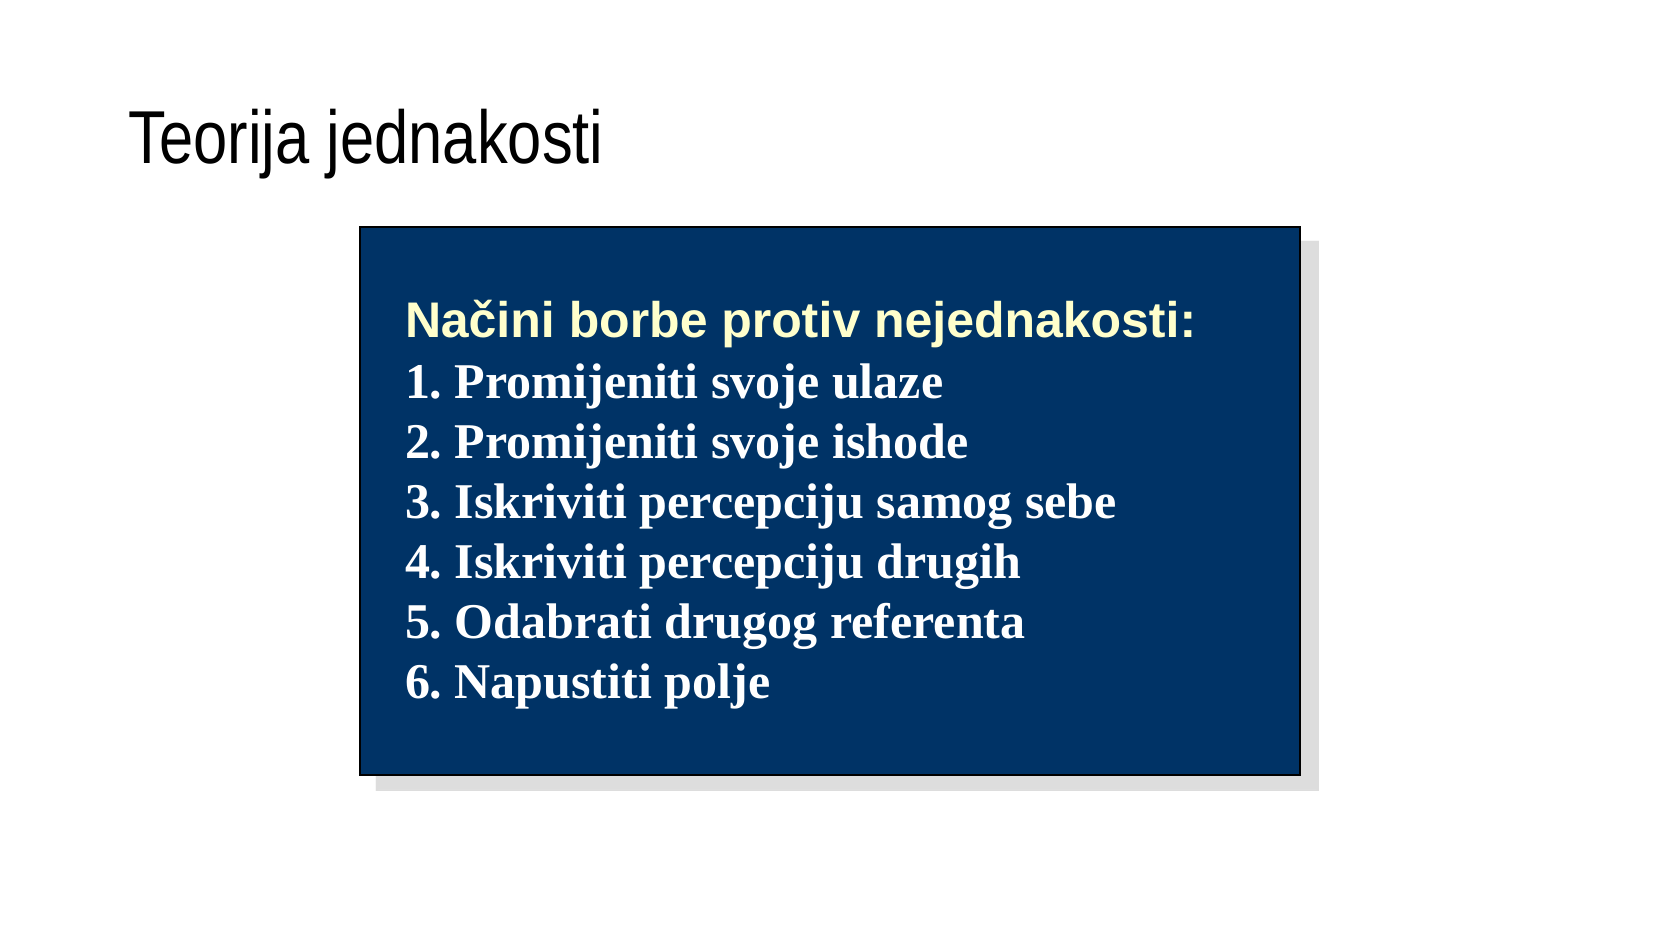

# Teorija jednakosti
Načini borbe protiv nejednakosti:
1. Promijeniti svoje ulaze
2. Promijeniti svoje ishode
3. Iskriviti percepciju samog sebe
4. Iskriviti percepciju drugih
5. Odabrati drugog referenta
6. Napustiti polje